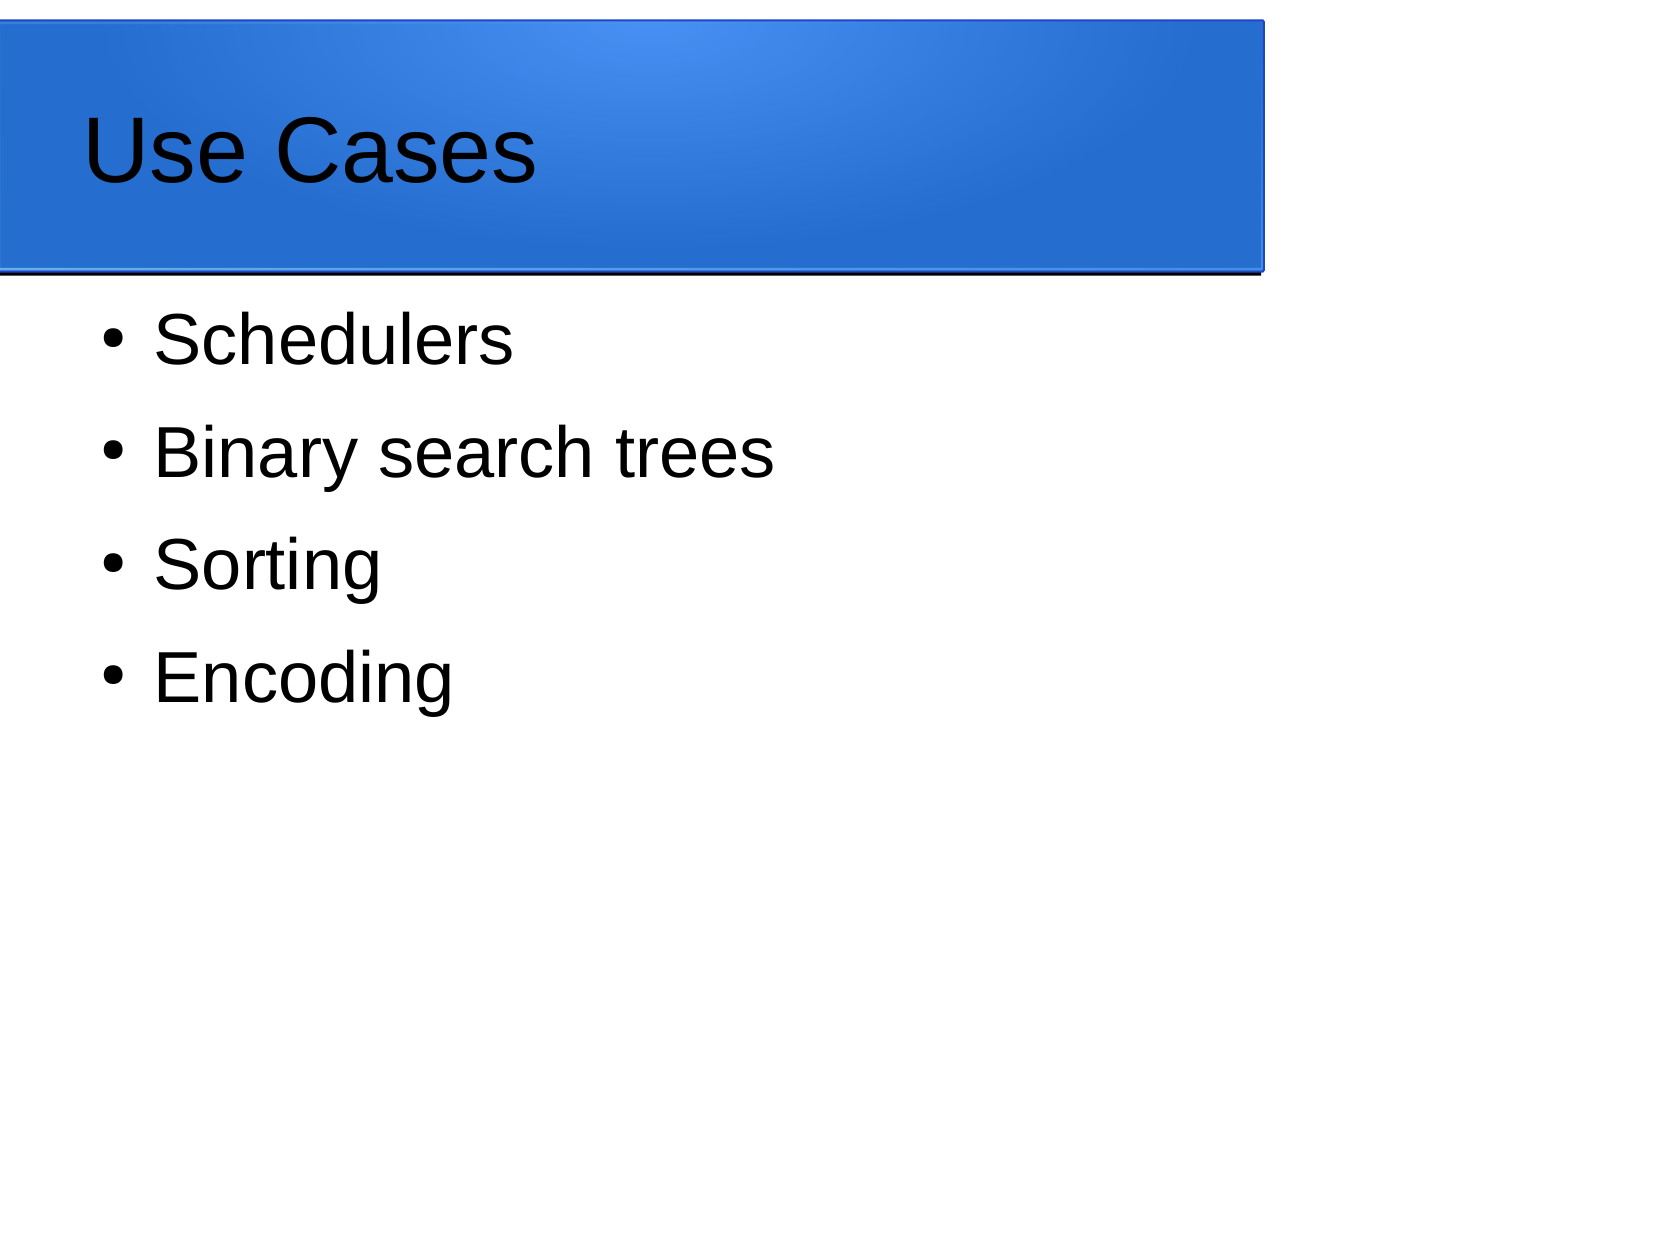

# Use Cases
Schedulers
Binary search trees
Sorting
Encoding